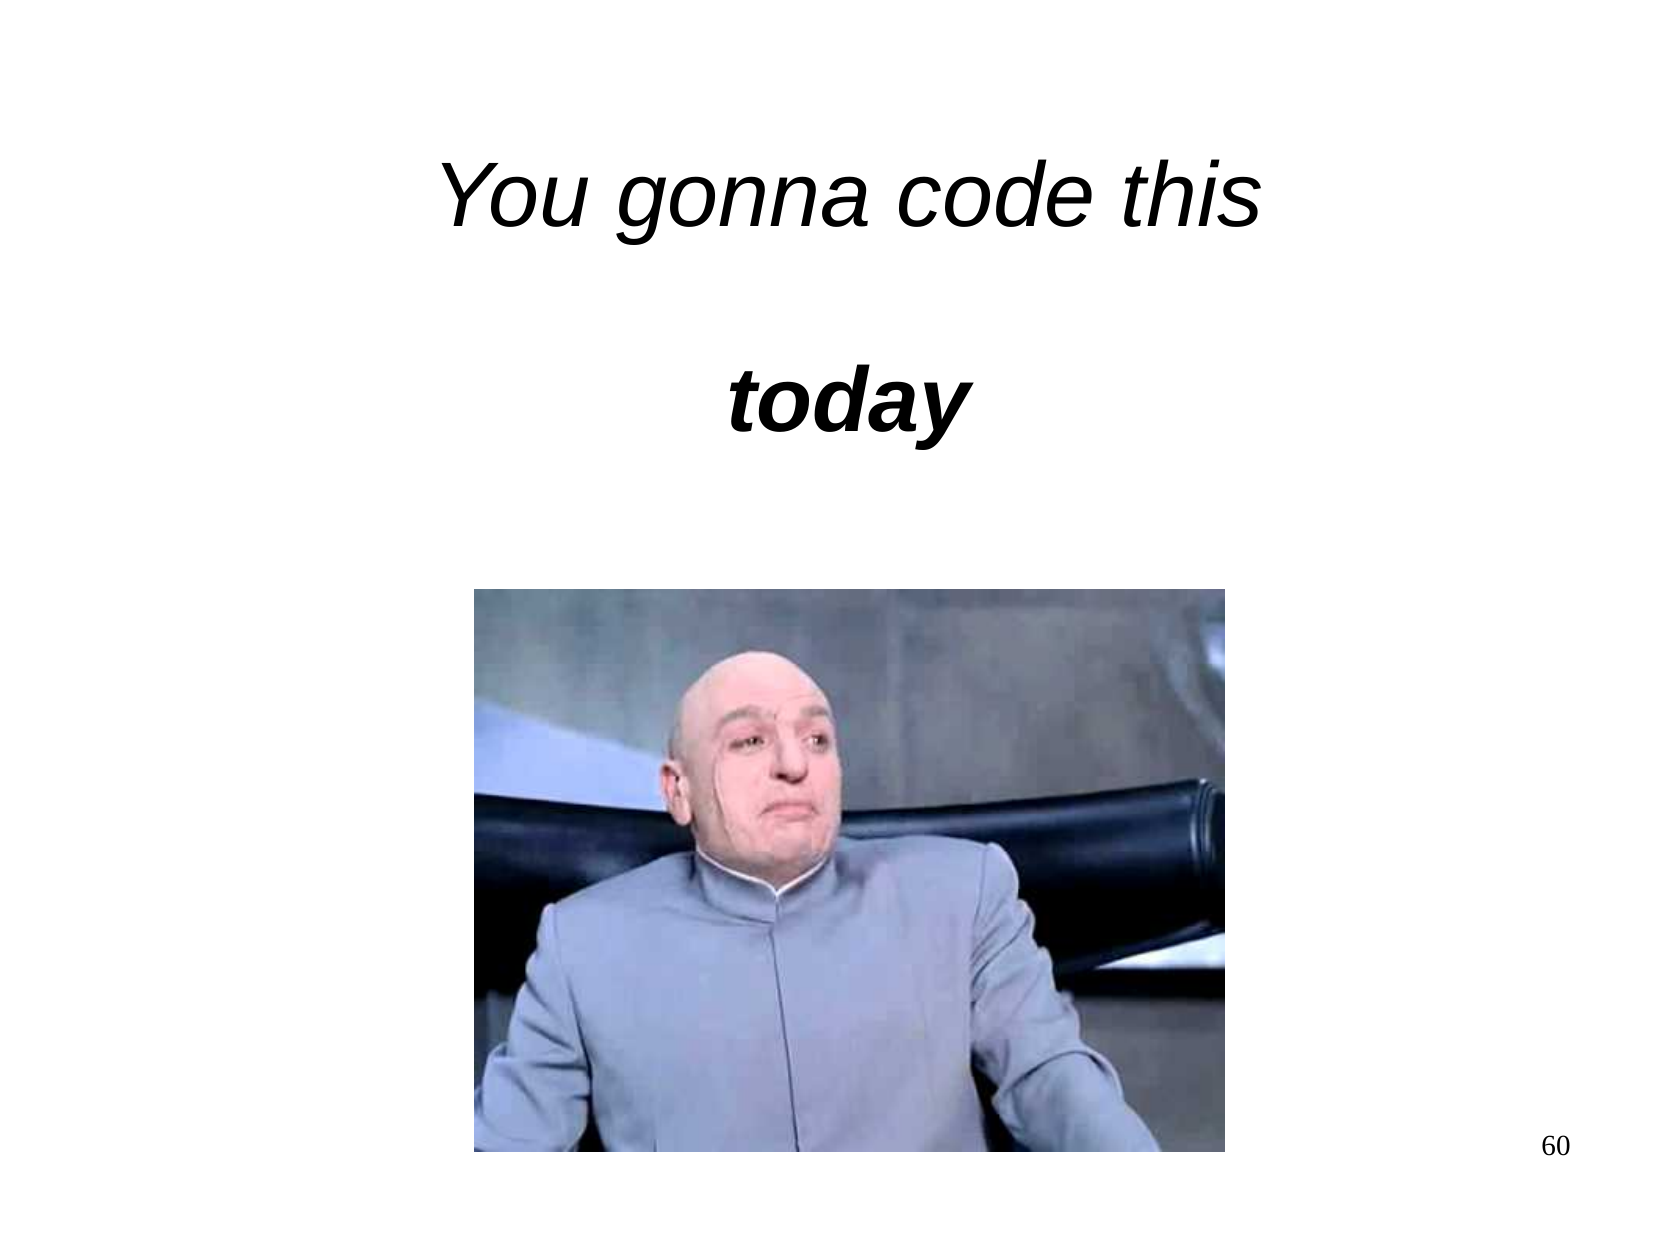

#
You gonna code this
today
60